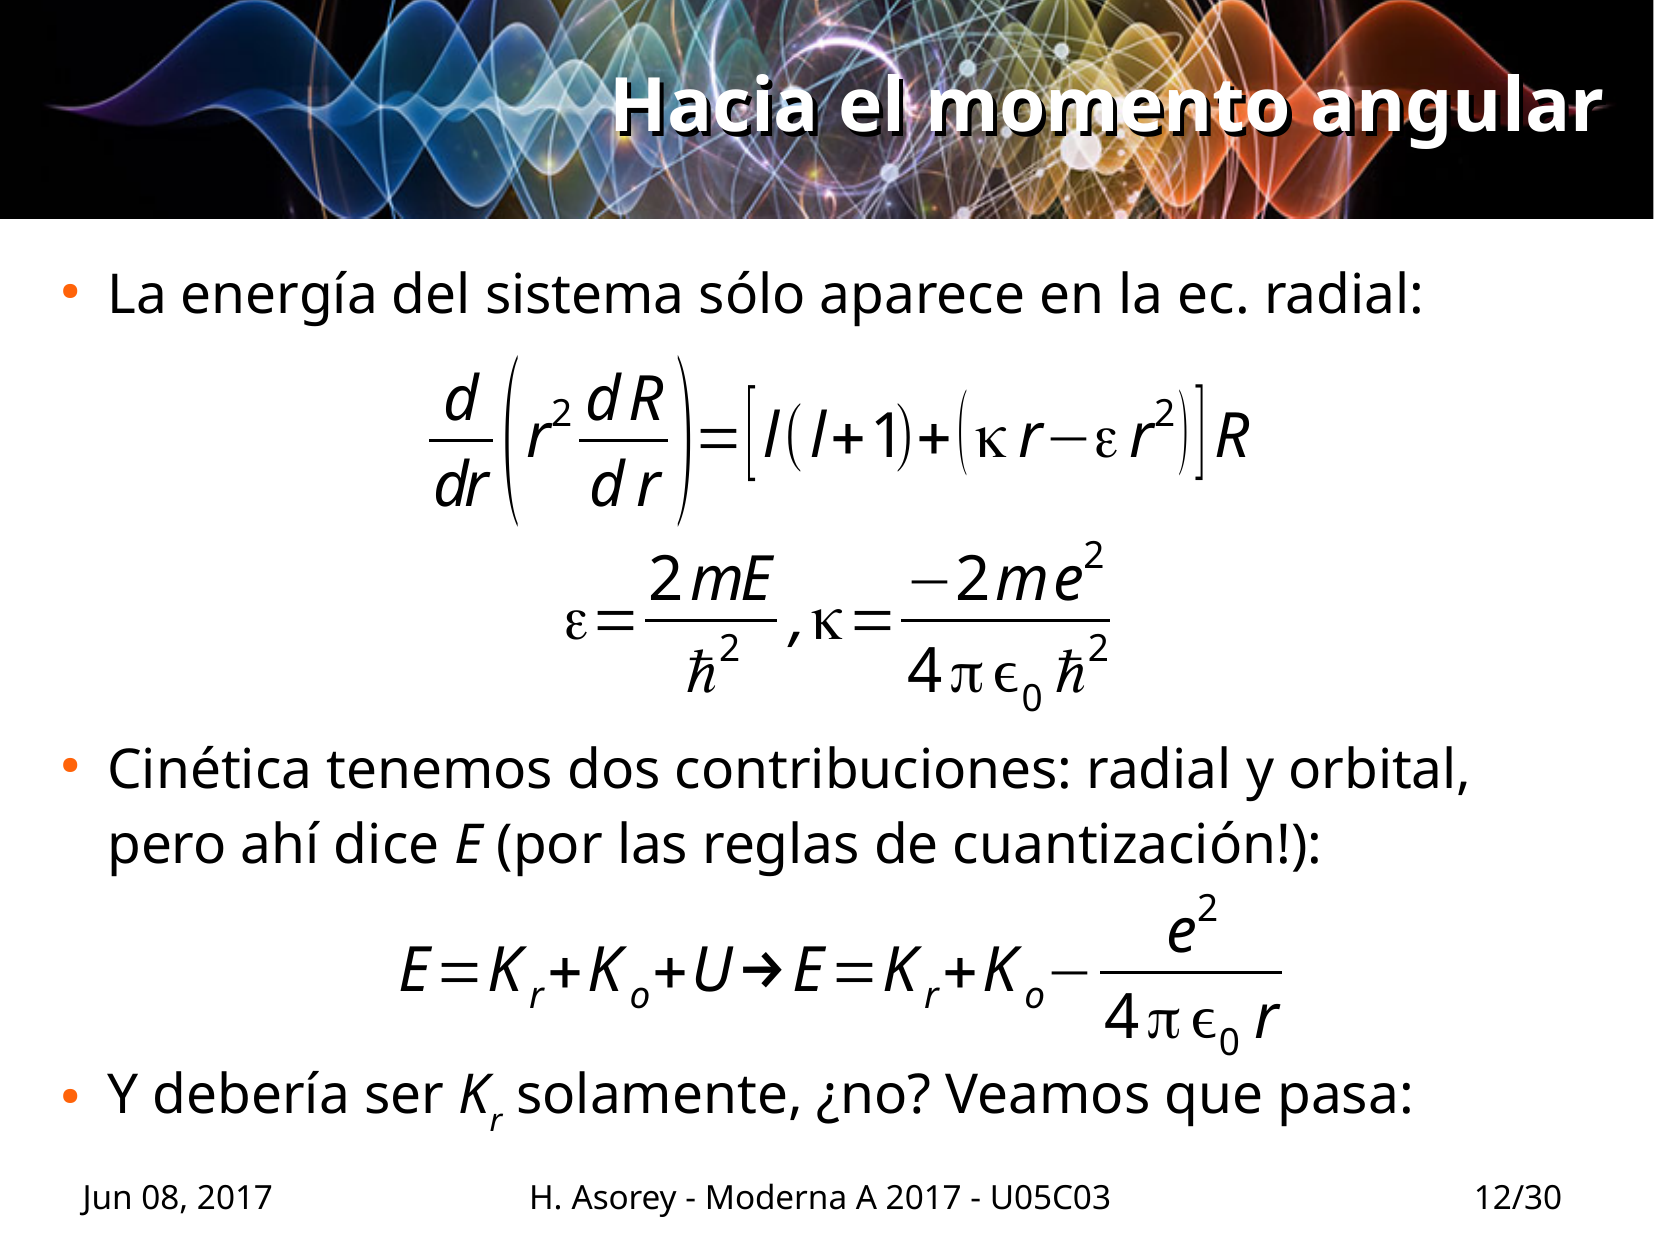

# Hacia el momento angular
La energía del sistema sólo aparece en la ec. radial:
Cinética tenemos dos contribuciones: radial y orbital, pero ahí dice E (por las reglas de cuantización!):
Y debería ser Kr solamente, ¿no? Veamos que pasa:
Jun 08, 2017
H. Asorey - Moderna A 2017 - U05C03
12